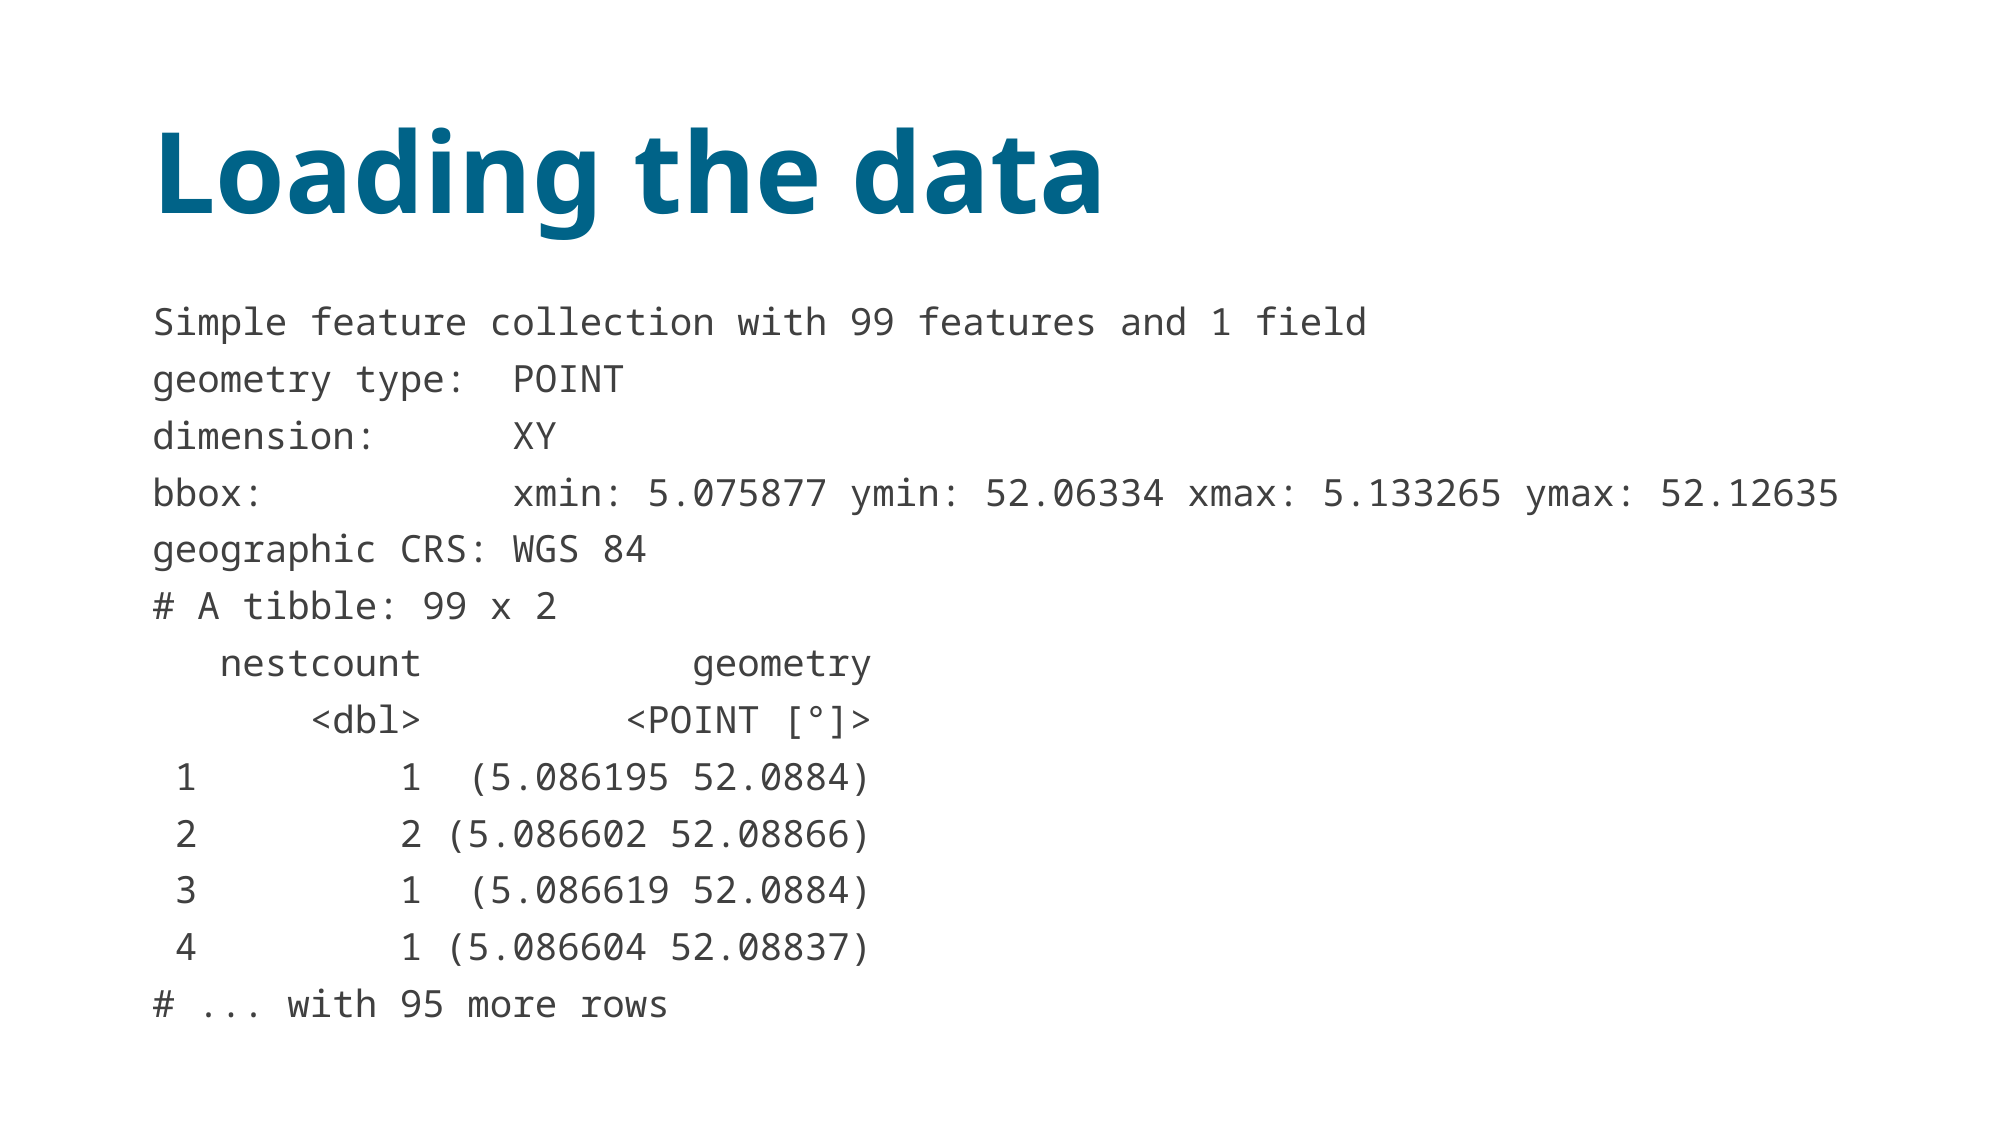

# Loading the data
Simple feature collection with 99 features and 1 field
geometry type: POINT
dimension: XY
bbox: xmin: 5.075877 ymin: 52.06334 xmax: 5.133265 ymax: 52.12635
geographic CRS: WGS 84
# A tibble: 99 x 2
 nestcount geometry
 <dbl> <POINT [°]>
 1 1 (5.086195 52.0884)
 2 2 (5.086602 52.08866)
 3 1 (5.086619 52.0884)
 4 1 (5.086604 52.08837)
# ... with 95 more rows